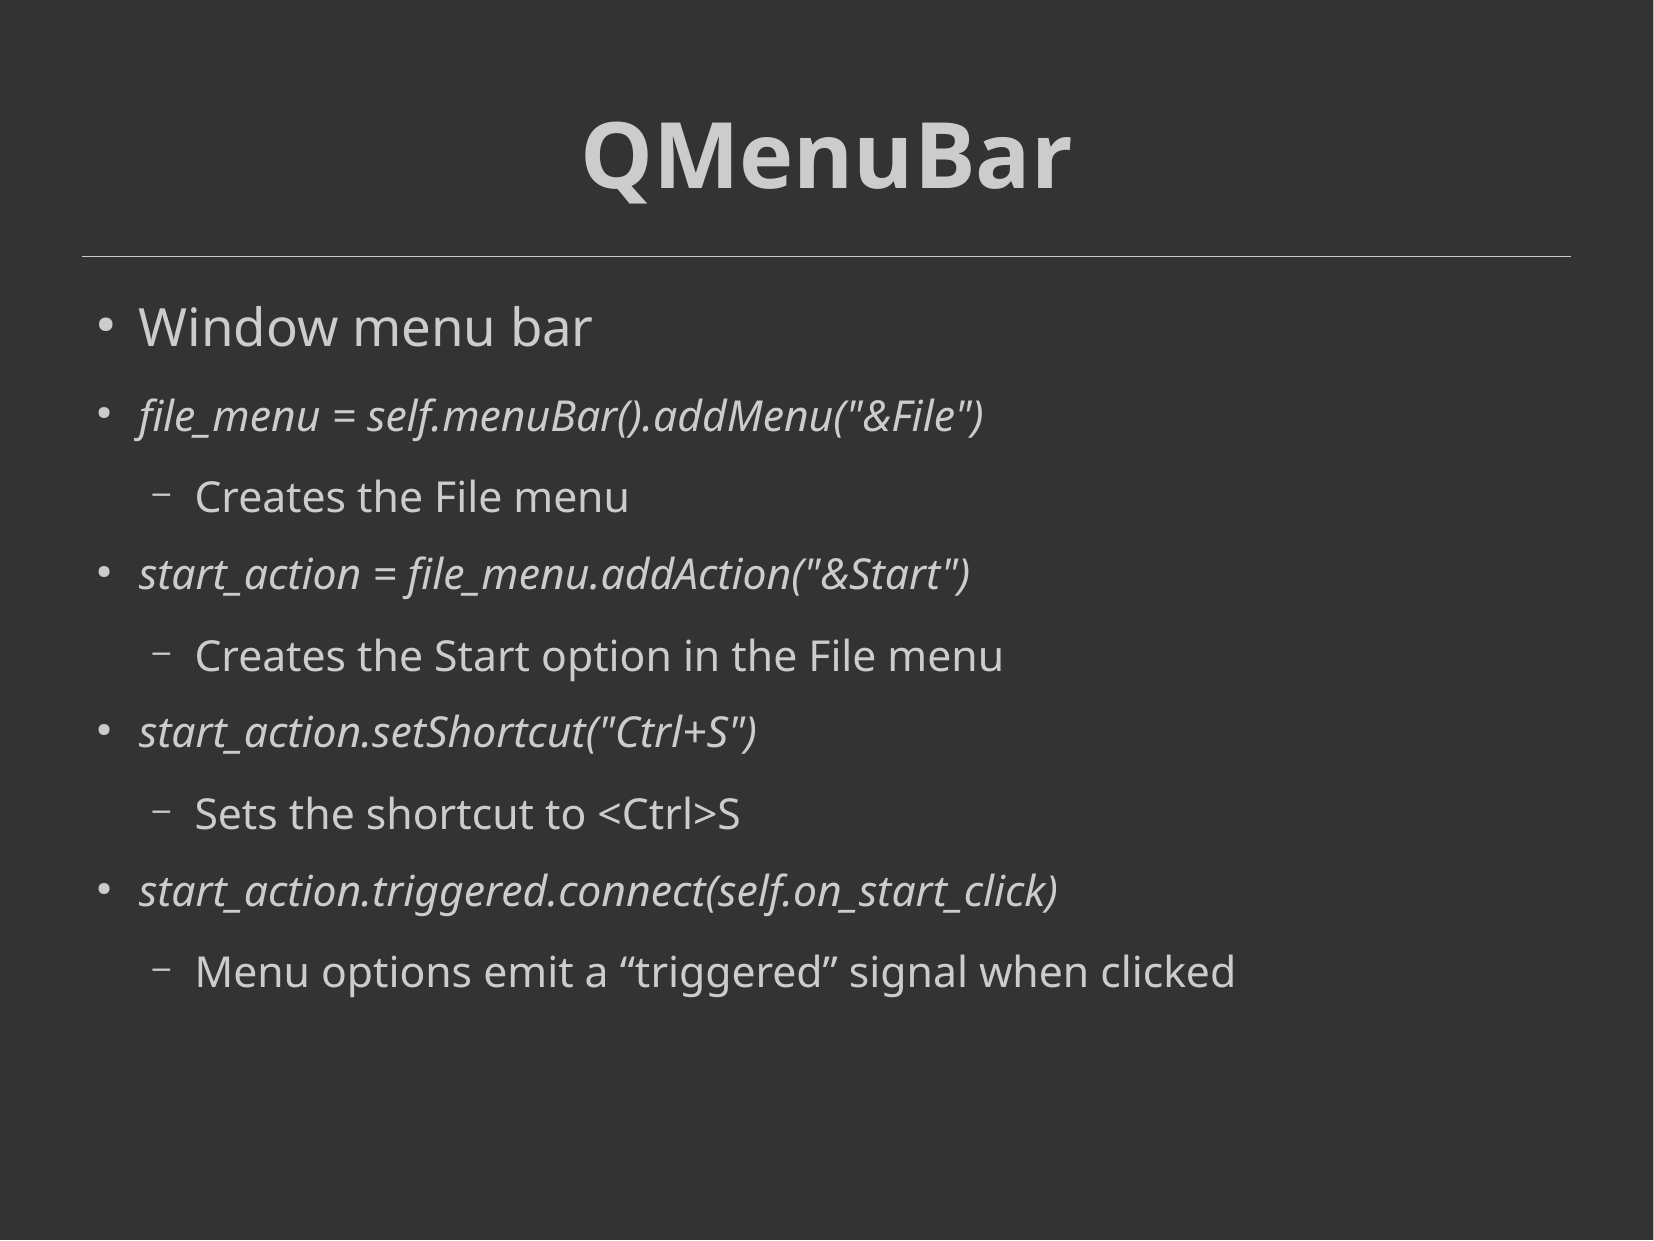

# QMenuBar
Window menu bar
file_menu = self.menuBar().addMenu("&File")
Creates the File menu
start_action = file_menu.addAction("&Start")
Creates the Start option in the File menu
start_action.setShortcut("Ctrl+S")
Sets the shortcut to <Ctrl>S
start_action.triggered.connect(self.on_start_click)
Menu options emit a “triggered” signal when clicked